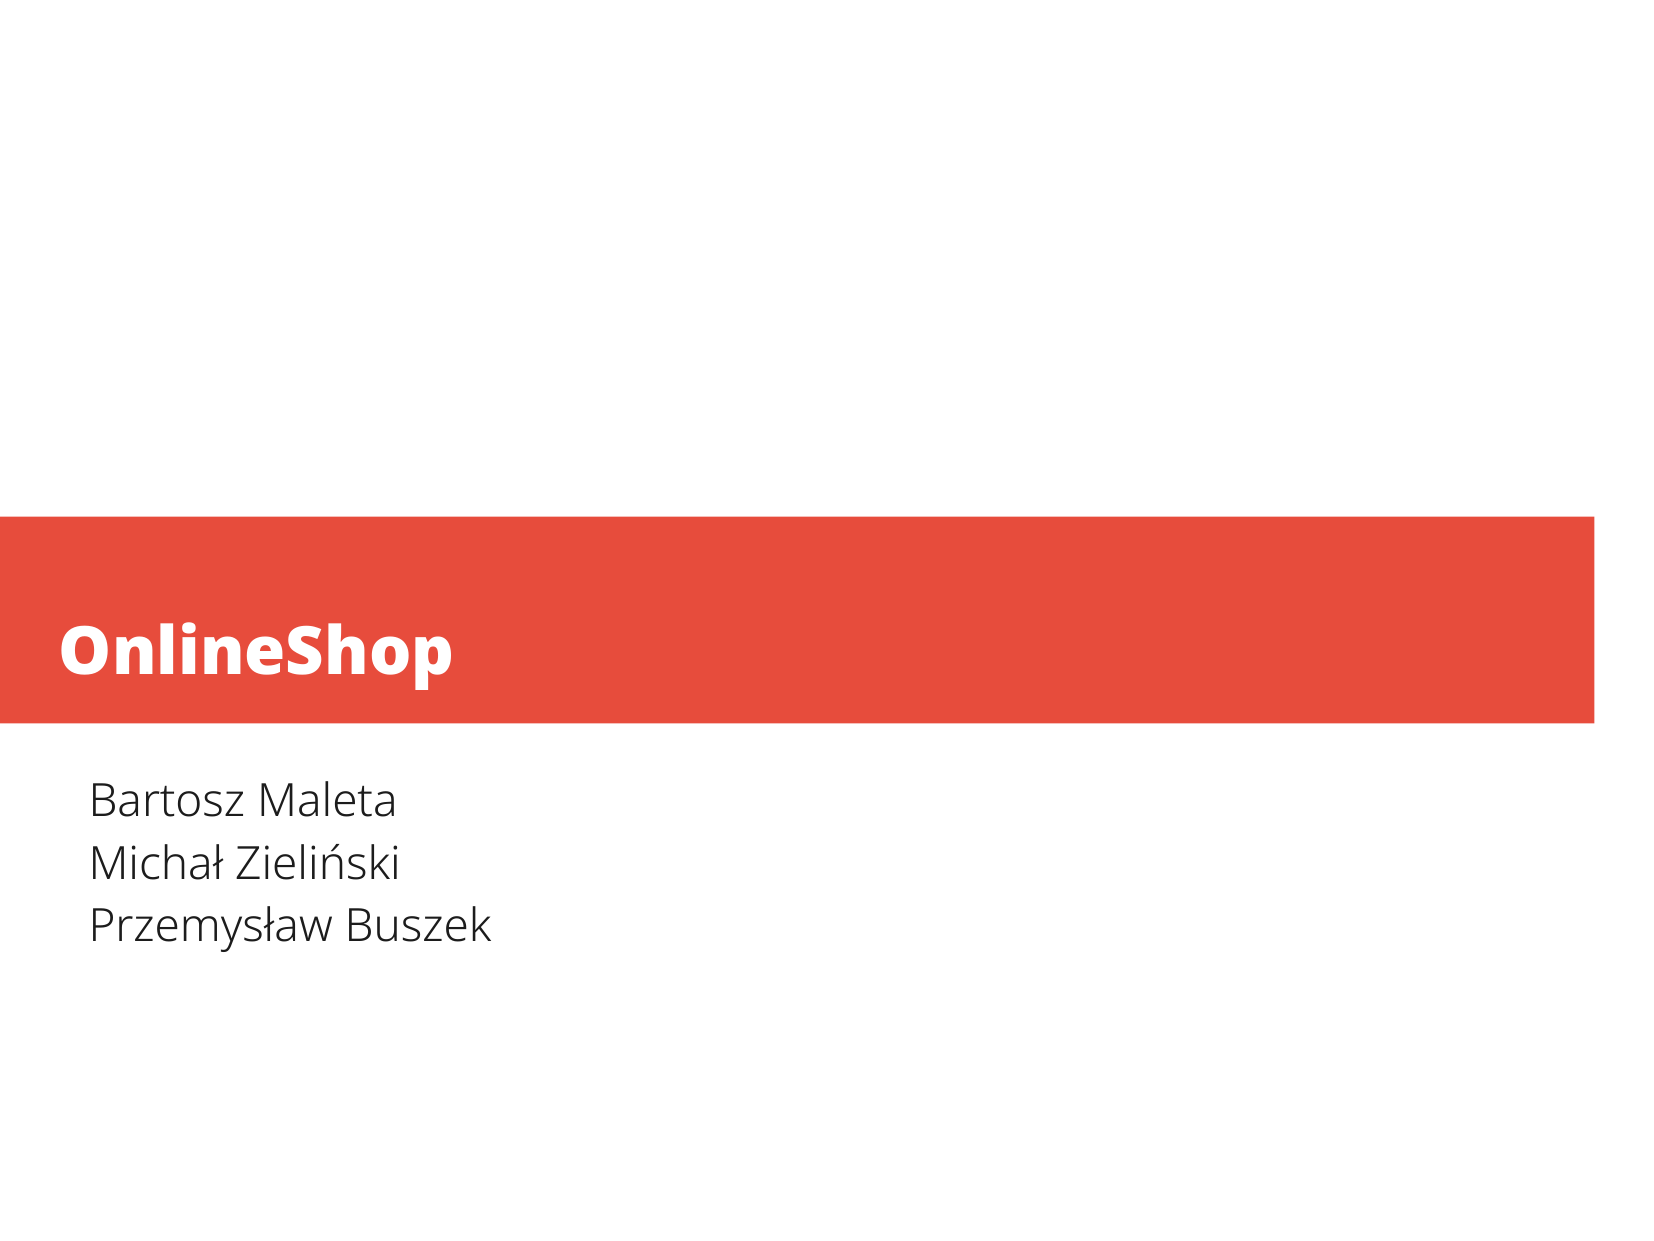

# OnlineShop
Bartosz Maleta
Michał Zieliński
Przemysław Buszek